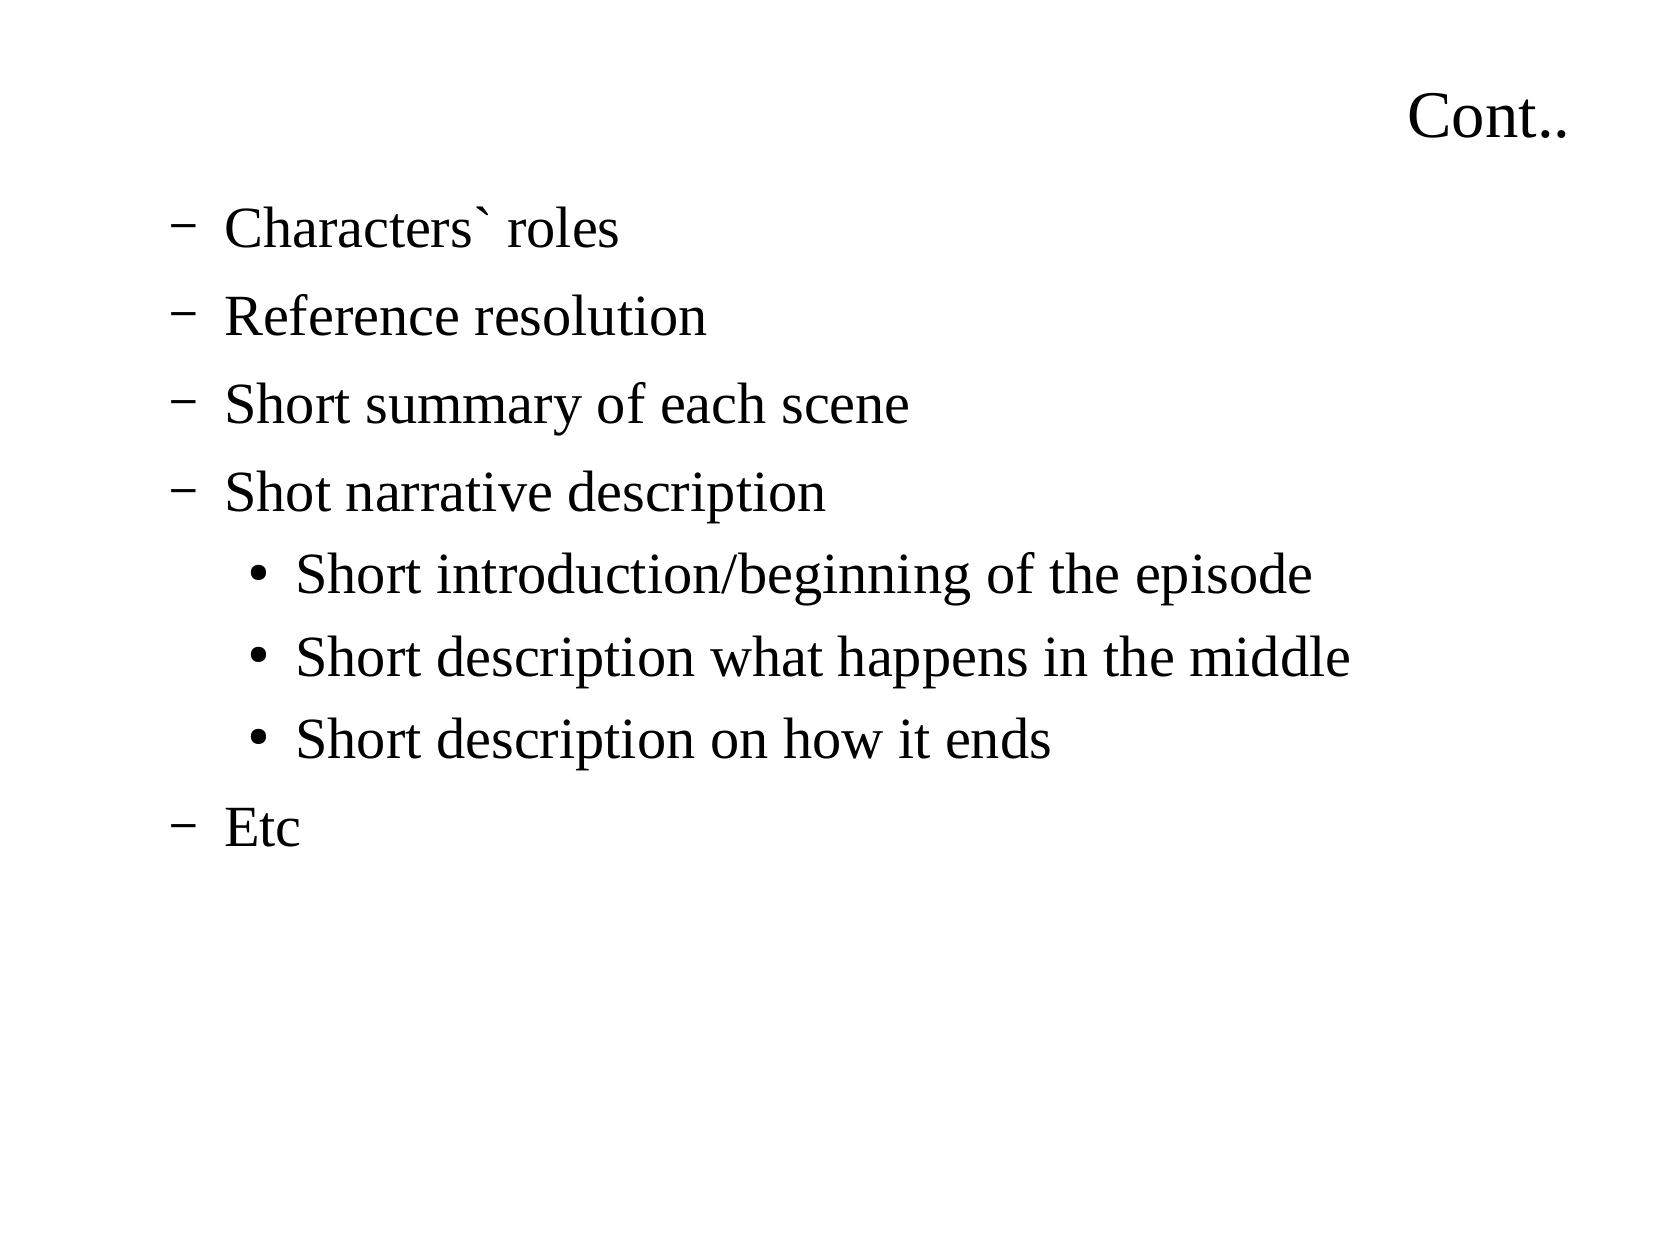

# Cont..
Characters` roles
Reference resolution
Short summary of each scene
Shot narrative description
Short introduction/beginning of the episode
Short description what happens in the middle
Short description on how it ends
Etc